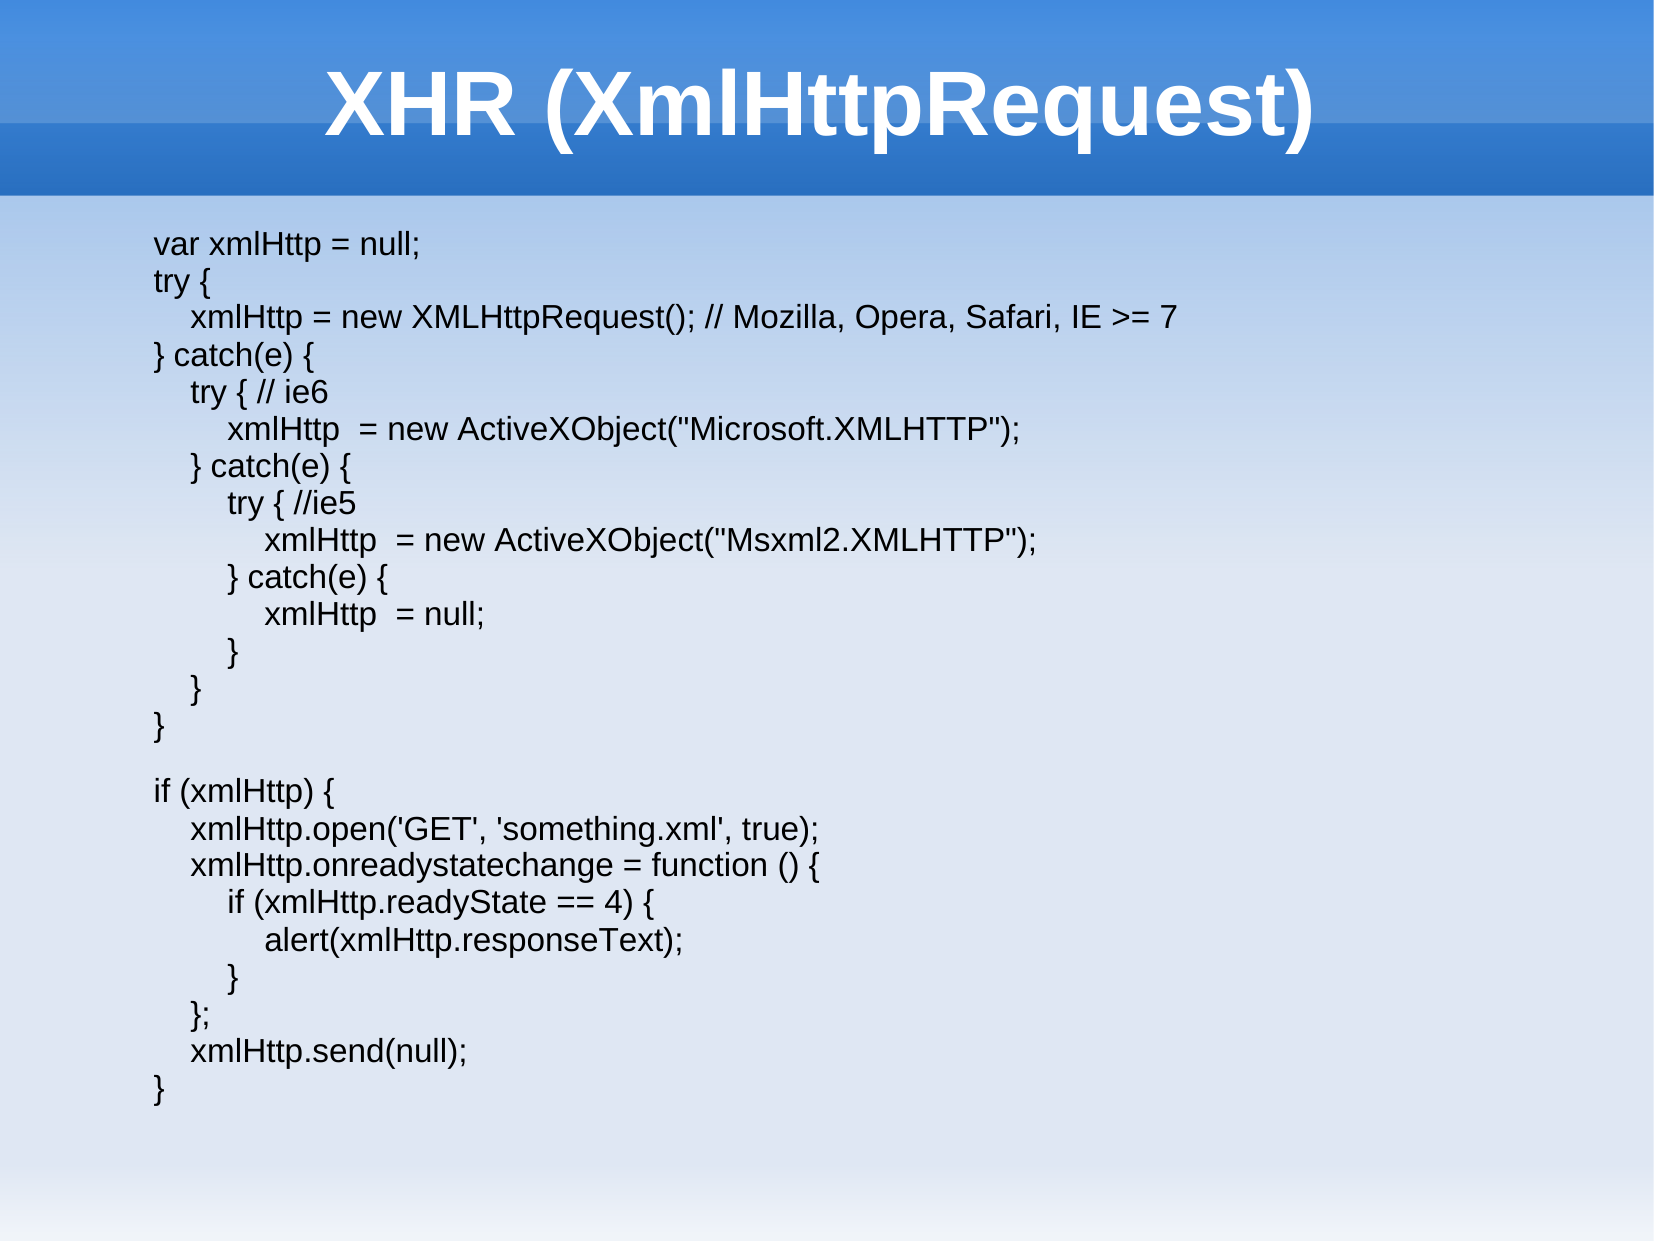

# XHR (XmlHttpRequest)
var xmlHttp = null;
try {
 xmlHttp = new XMLHttpRequest(); // Mozilla, Opera, Safari, IE >= 7
} catch(e) {
 try { // ie6
 xmlHttp = new ActiveXObject("Microsoft.XMLHTTP");
 } catch(e) {
 try { //ie5
 xmlHttp = new ActiveXObject("Msxml2.XMLHTTP");
 } catch(e) {
 xmlHttp = null;
 }
 }
}
if (xmlHttp) {
 xmlHttp.open('GET', 'something.xml', true);
 xmlHttp.onreadystatechange = function () {
 if (xmlHttp.readyState == 4) {
 alert(xmlHttp.responseText);
 }
 };
 xmlHttp.send(null);
}